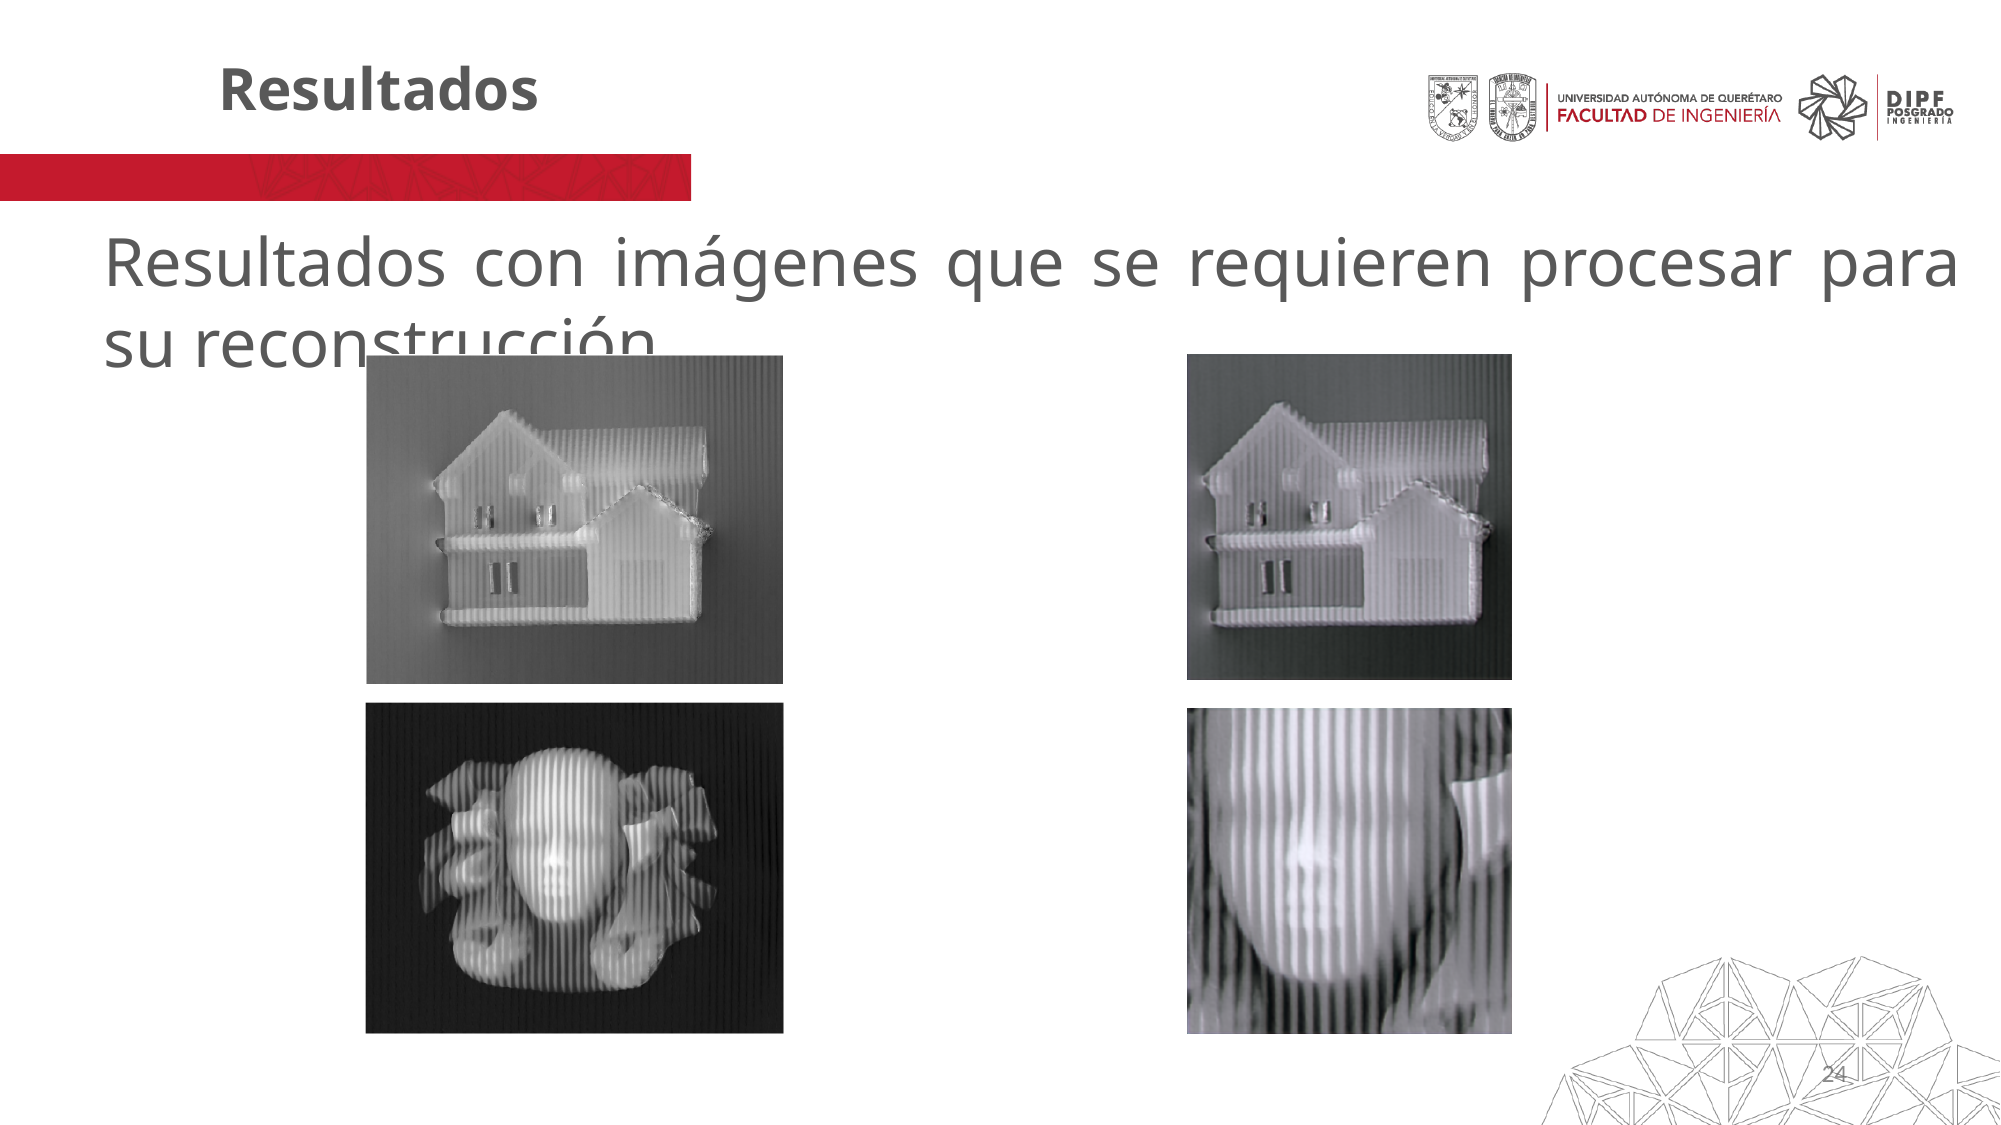

Resultados
Resultados con imágenes que se requieren procesar para su reconstrucción.
24